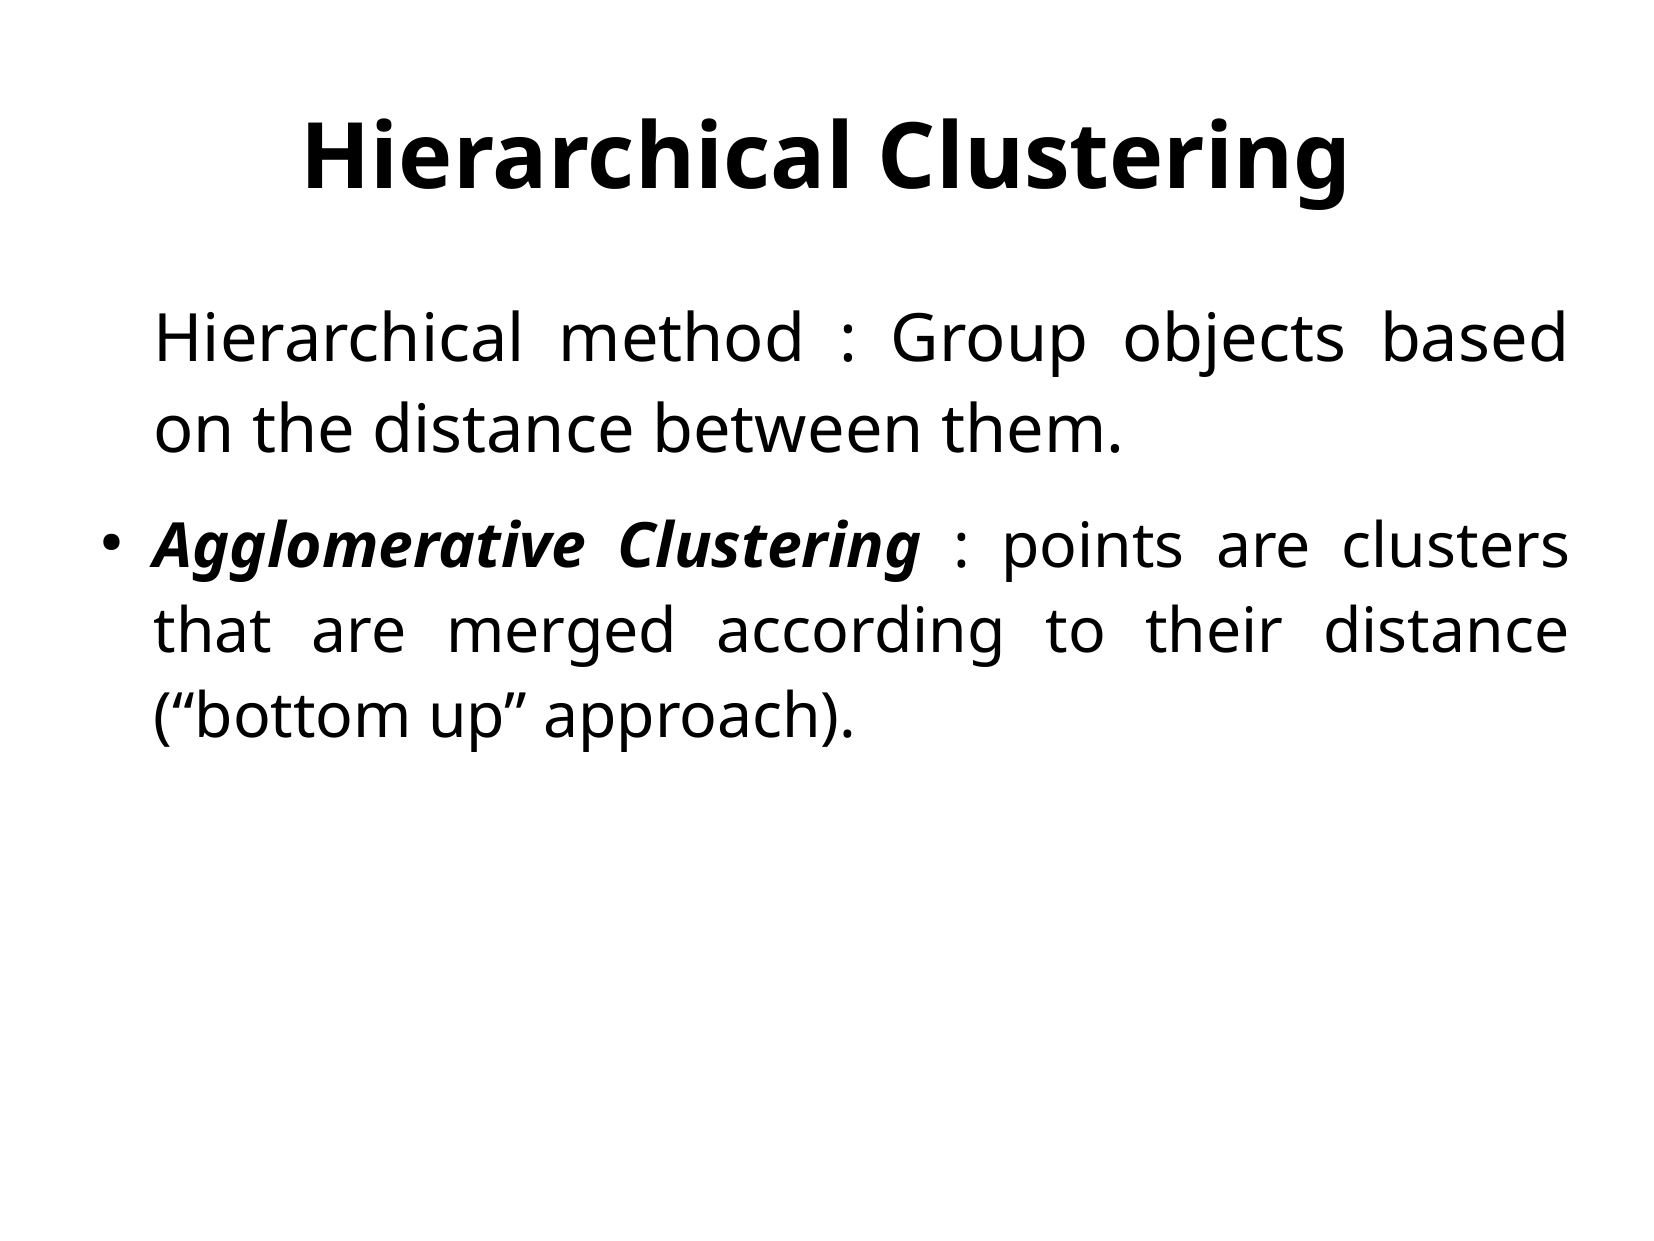

# Hierarchical Clustering
Hierarchical method : Group objects based on the distance between them.
Agglomerative Clustering : points are clusters that are merged according to their distance (“bottom up” approach).